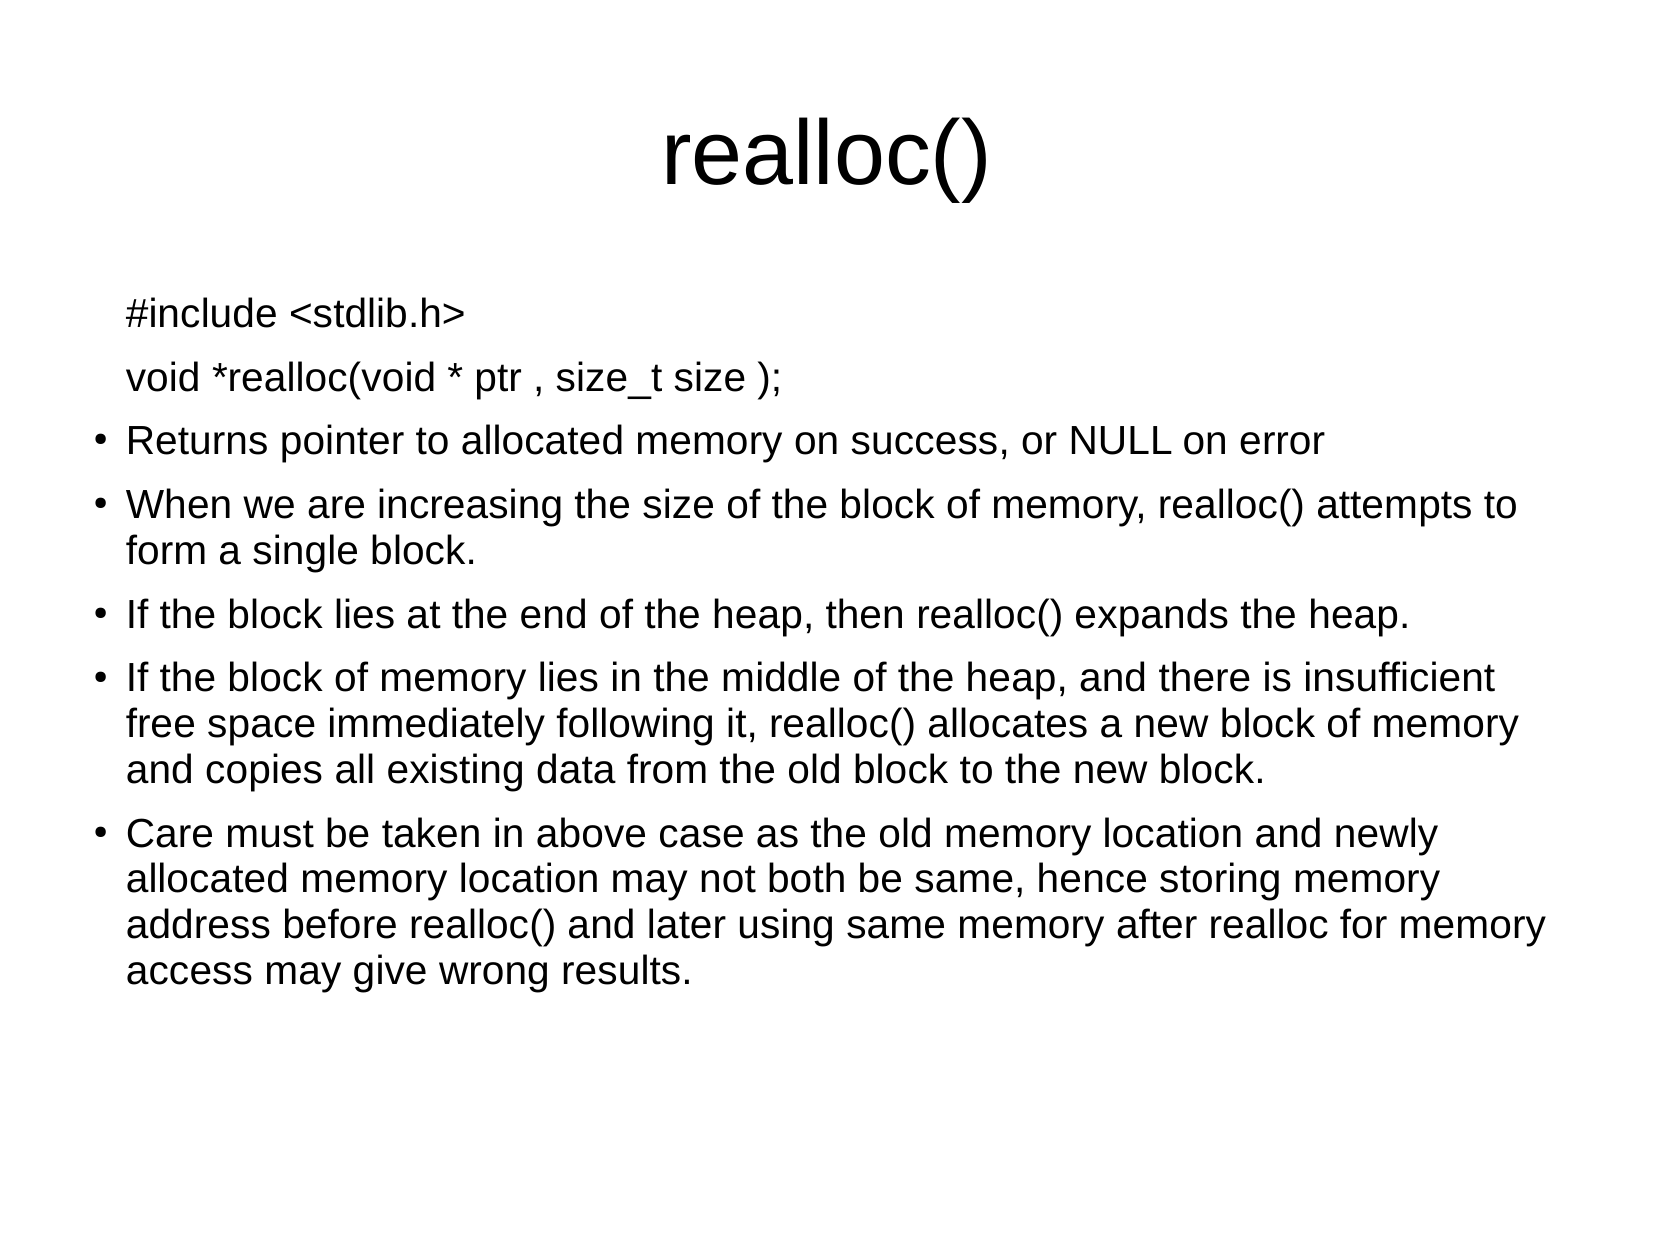

# realloc()
#include <stdlib.h>
void *realloc(void * ptr , size_t size );
Returns pointer to allocated memory on success, or NULL on error
When we are increasing the size of the block of memory, realloc() attempts to form a single block.
If the block lies at the end of the heap, then realloc() expands the heap.
If the block of memory lies in the middle of the heap, and there is insufficient free space immediately following it, realloc() allocates a new block of memory and copies all existing data from the old block to the new block.
Care must be taken in above case as the old memory location and newly allocated memory location may not both be same, hence storing memory address before realloc() and later using same memory after realloc for memory access may give wrong results.